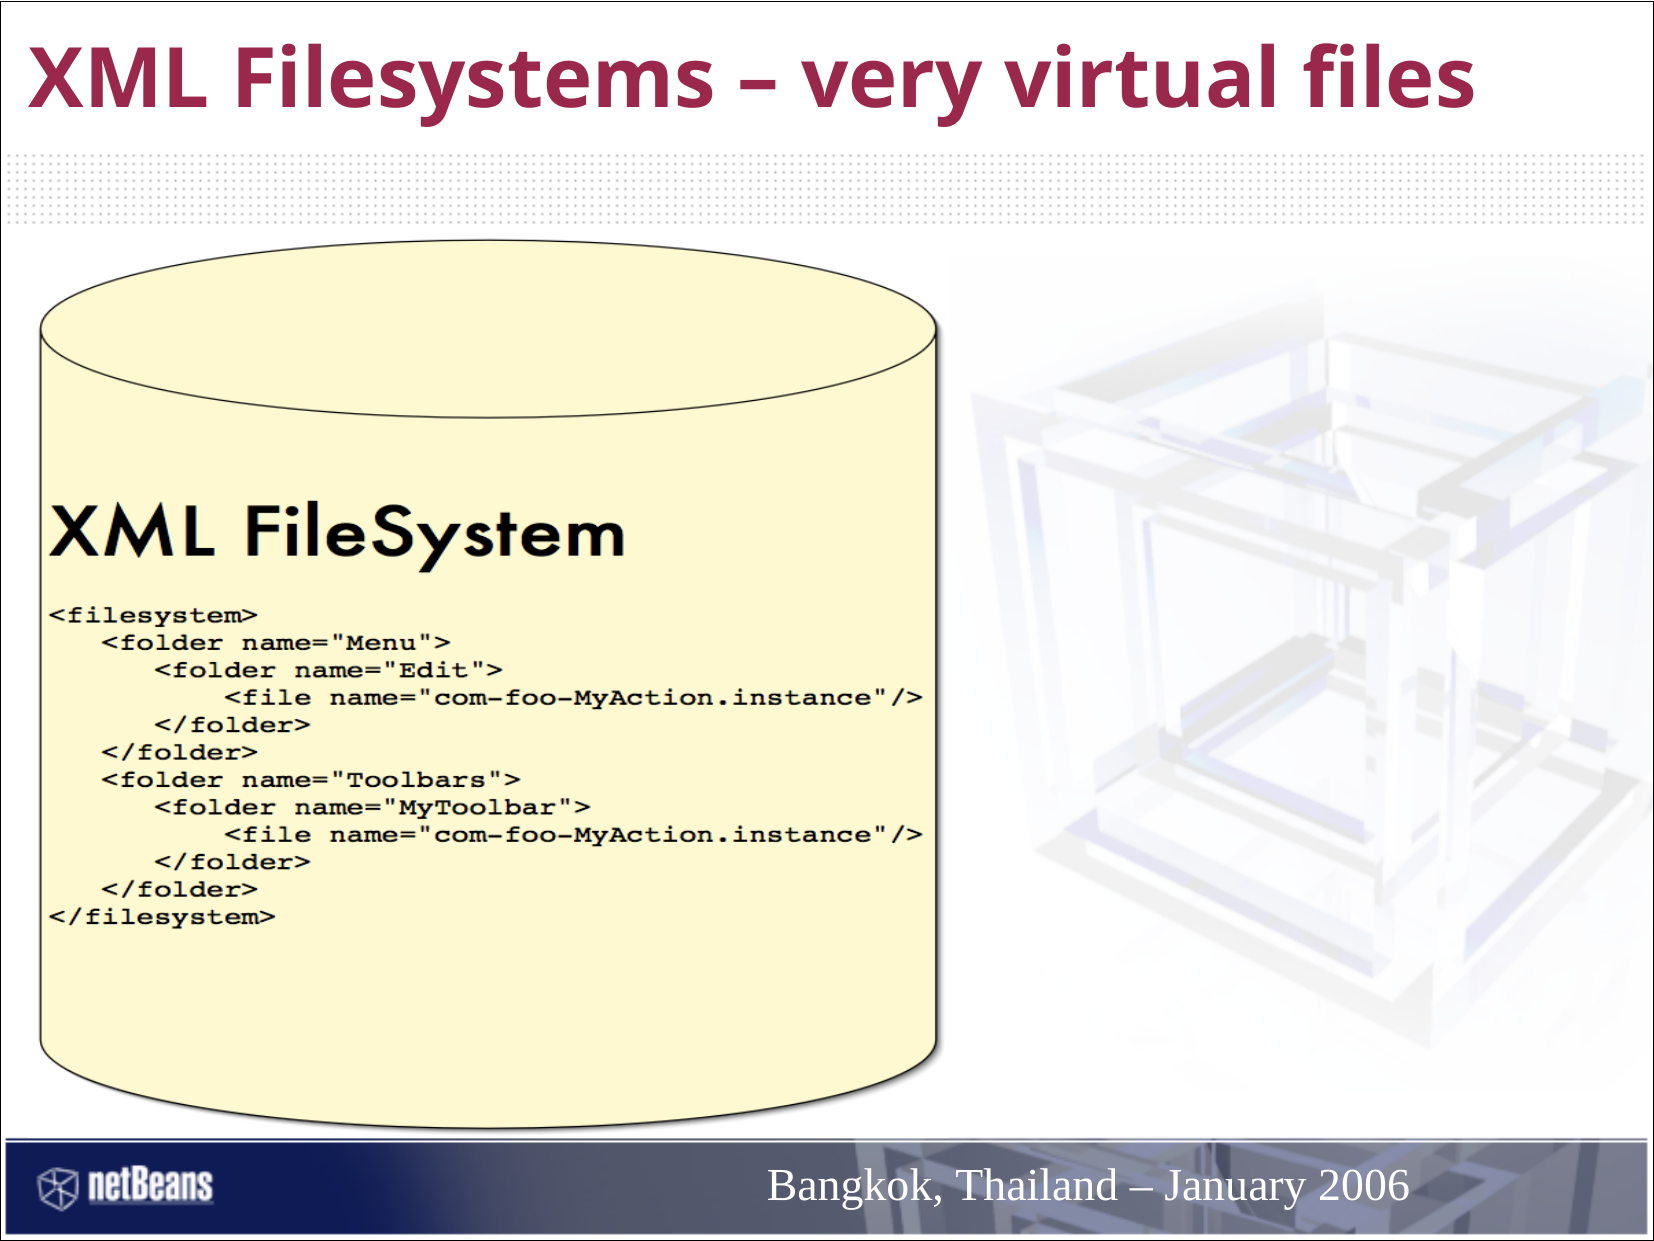

# XML Filesystems – very virtual files